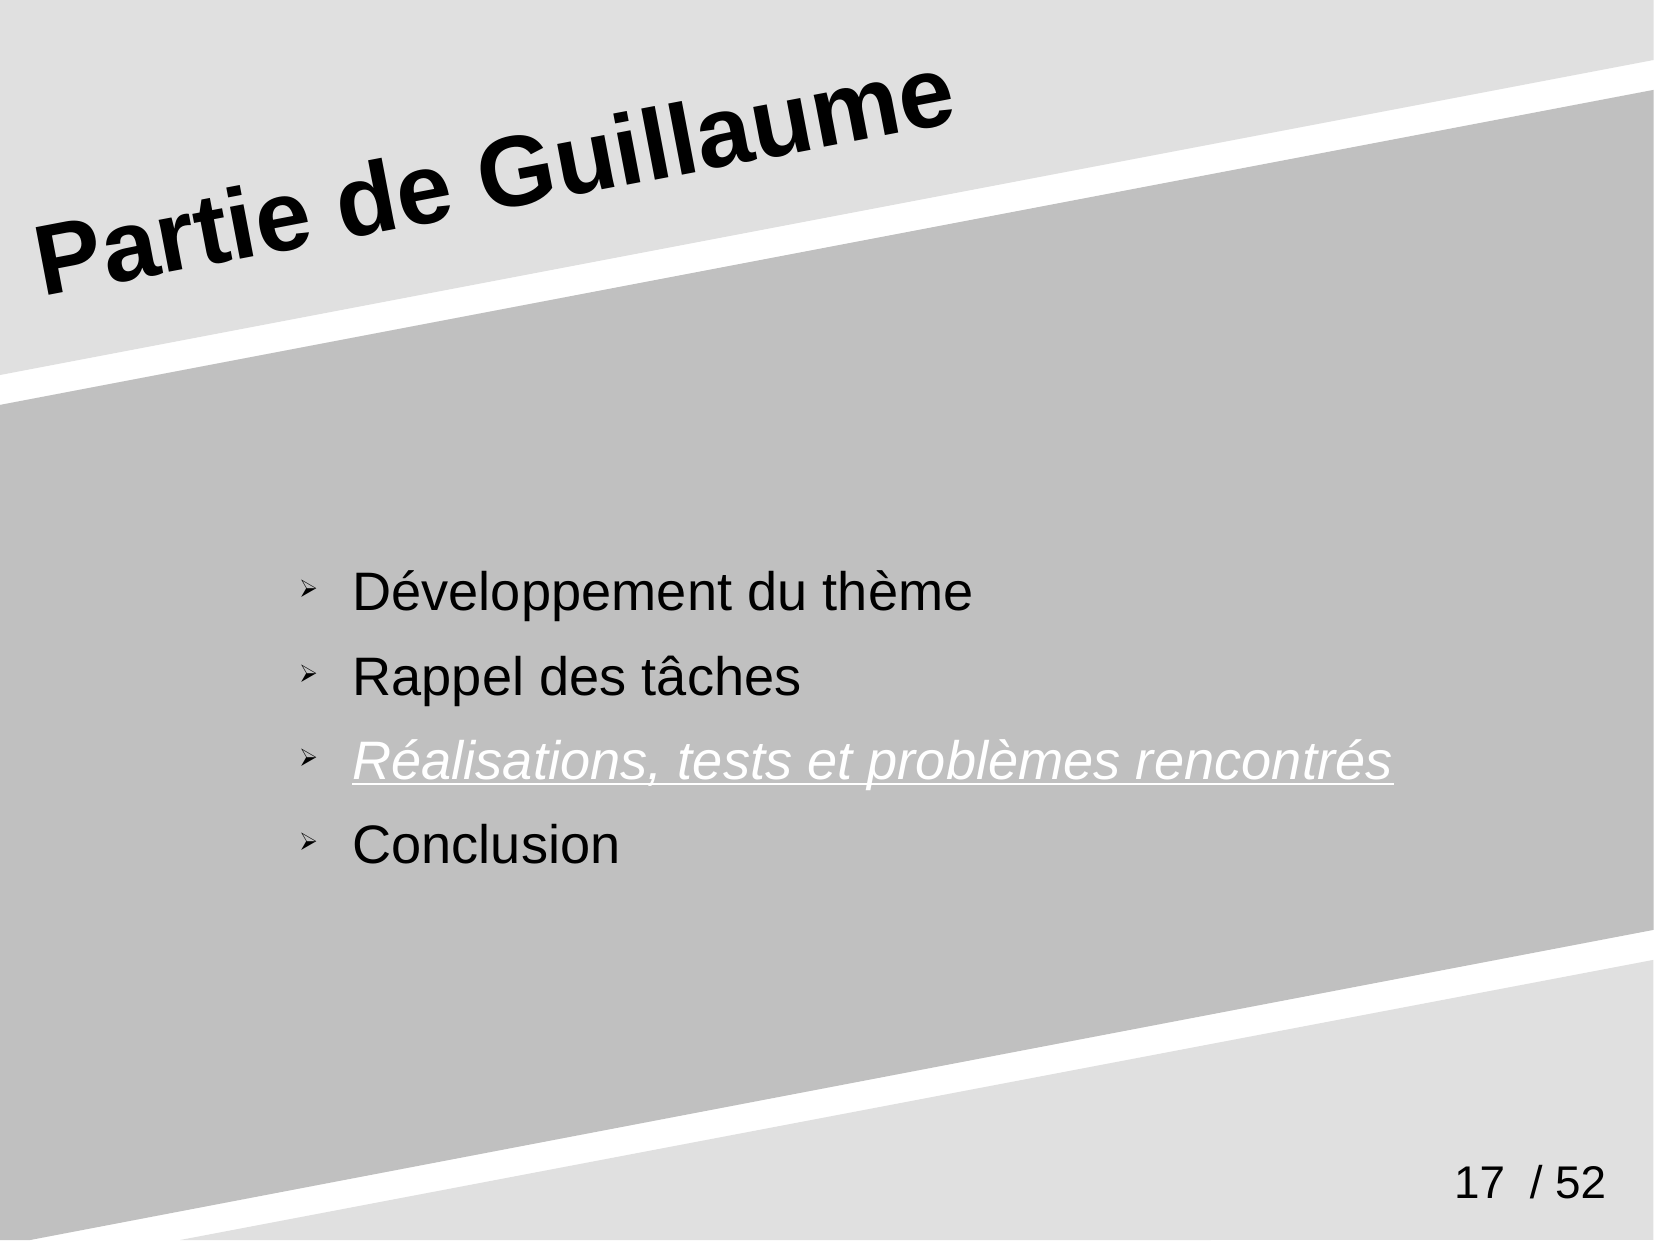

# Partie de Guillaume
Développement du thème
Rappel des tâches
Réalisations, tests et problèmes rencontrés
Conclusion